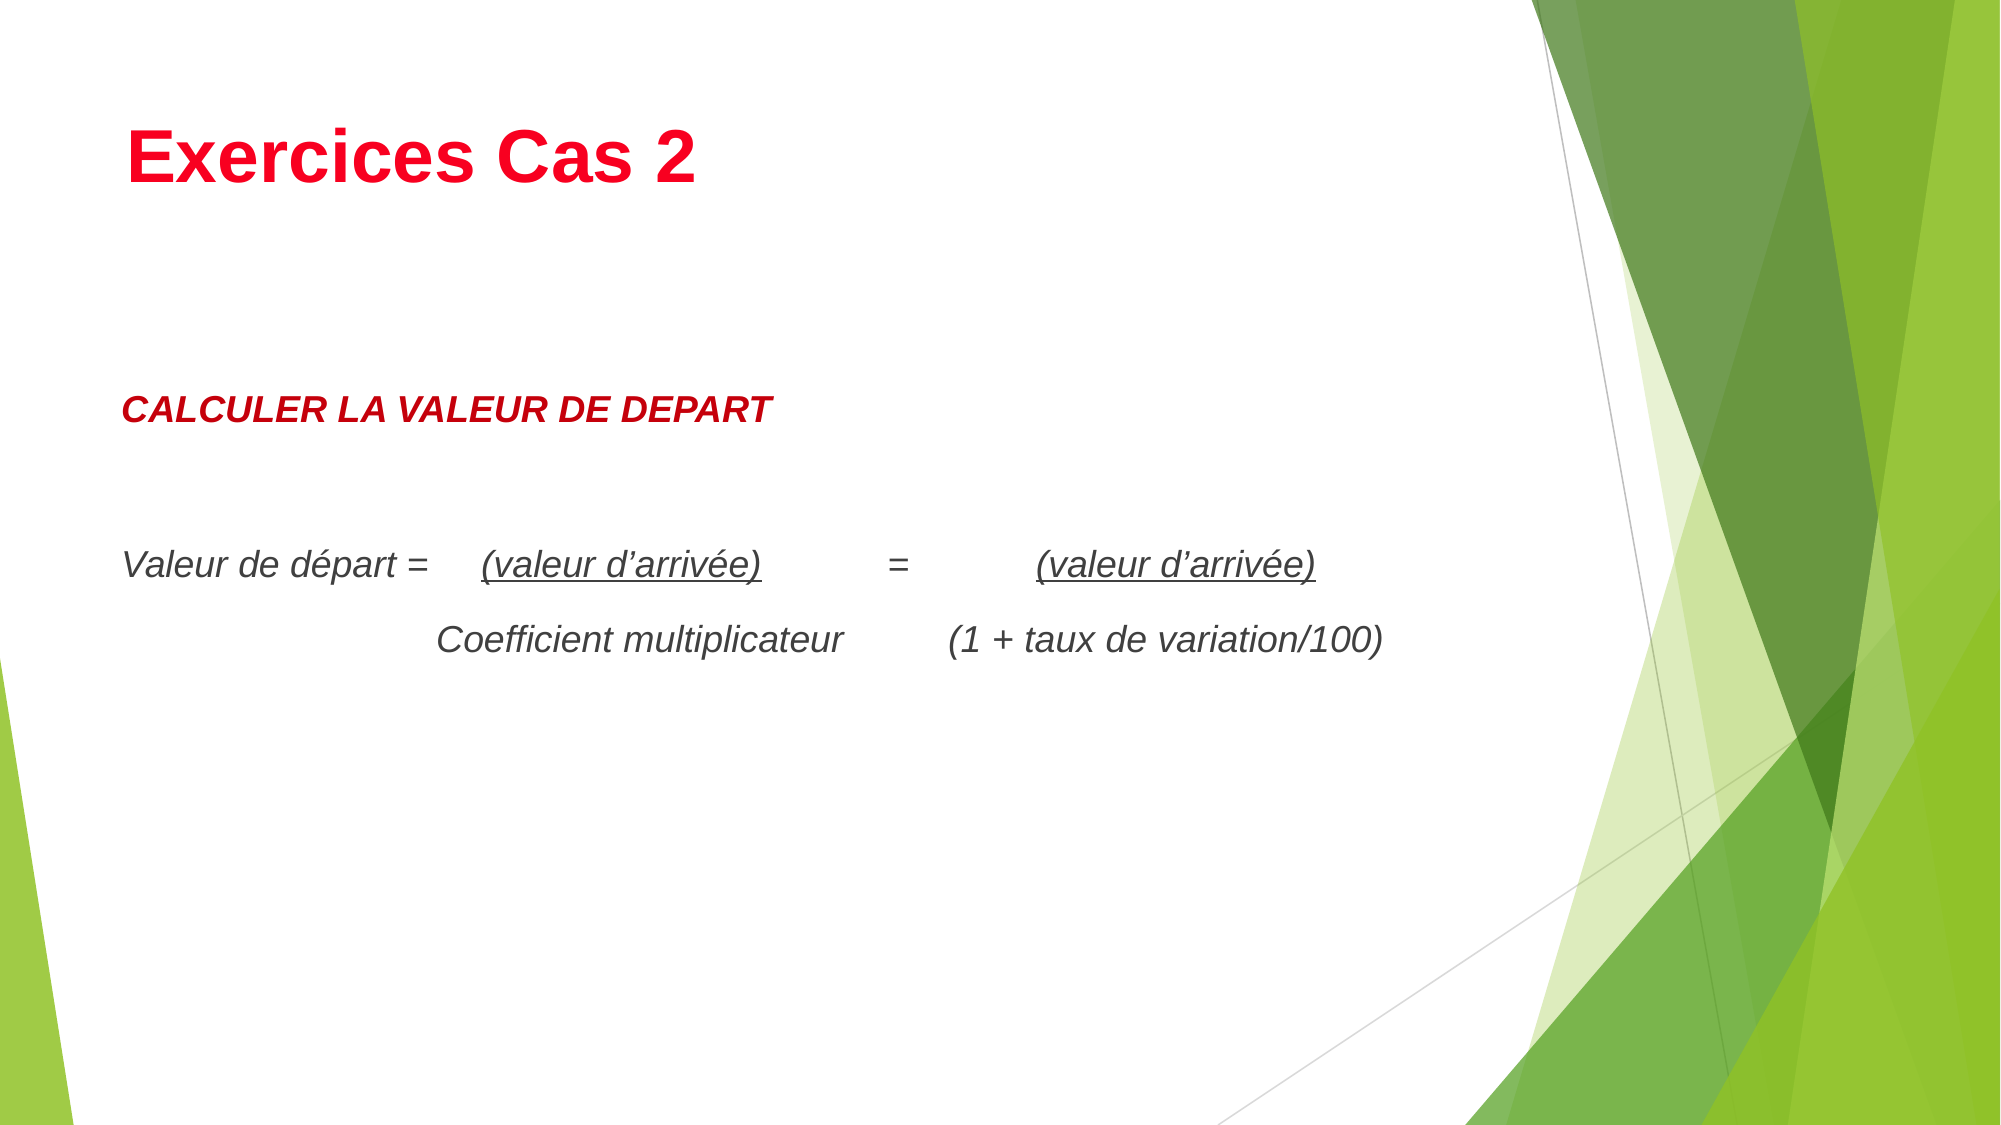

# Exercices Cas 2
CALCULER LA VALEUR DE DEPART
Valeur de départ = (valeur d’arrivée) = (valeur d’arrivée)
 Coefficient multiplicateur (1 + taux de variation/100)